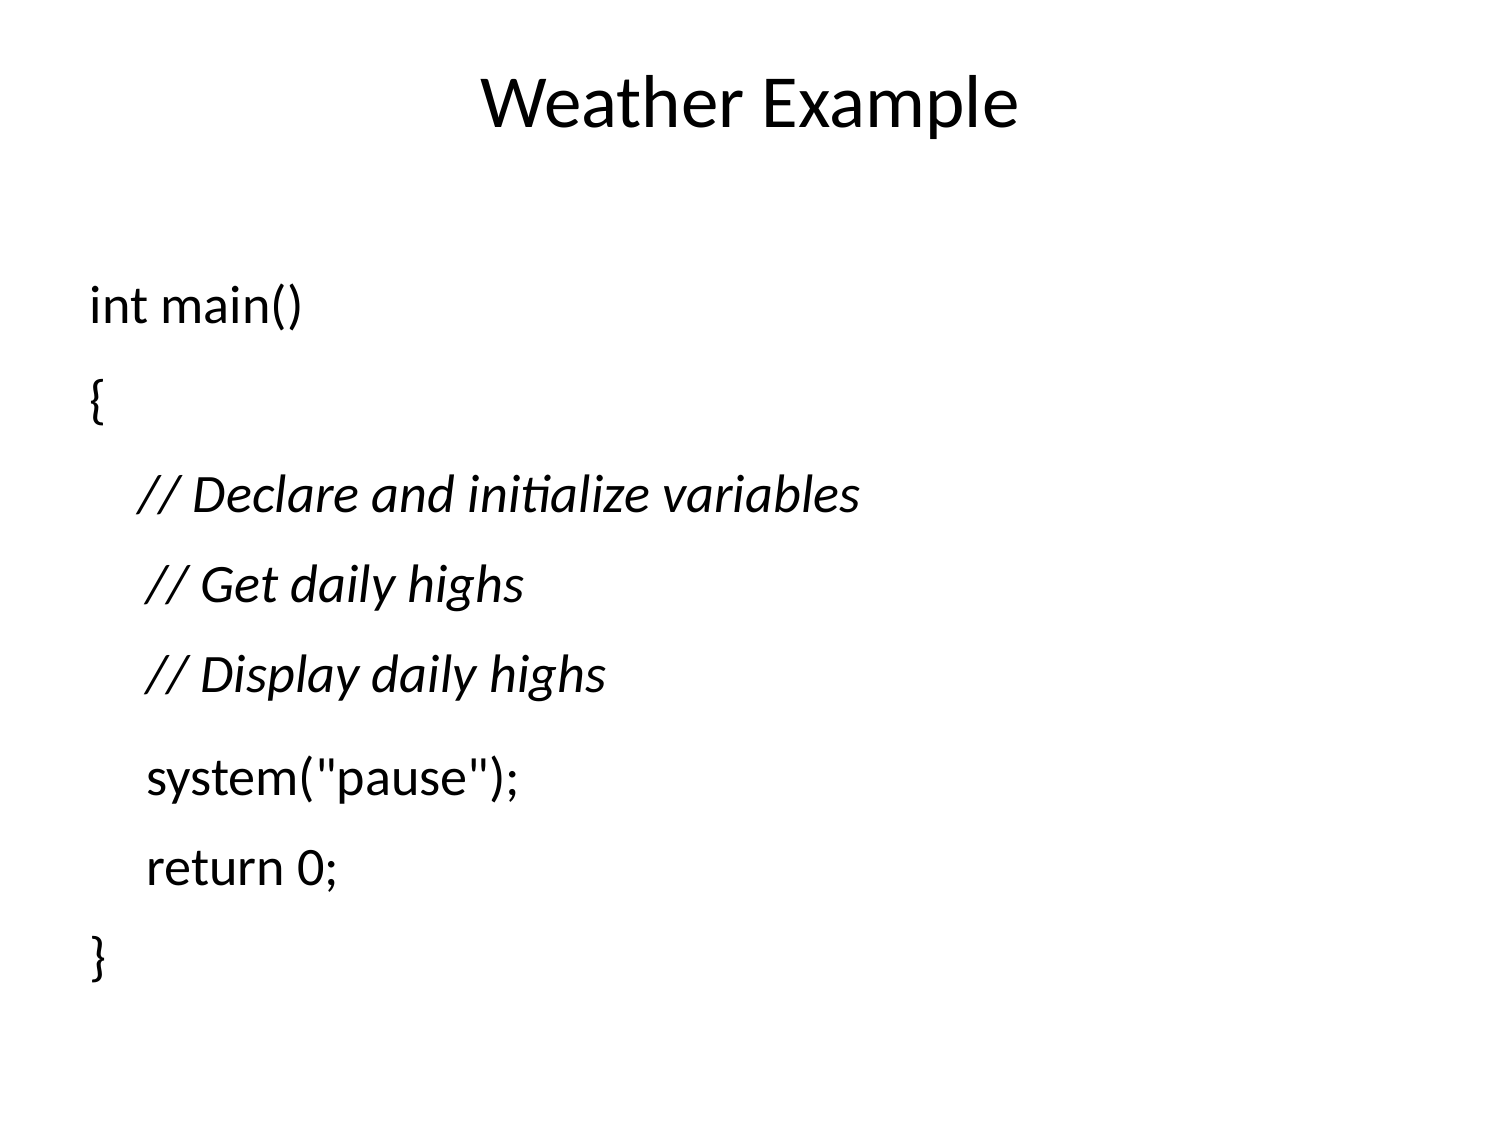

# Weather Example
int main()
{
 // Declare and initialize variables
	// Get daily highs
	// Display daily highs
	system("pause");
	return 0;
}